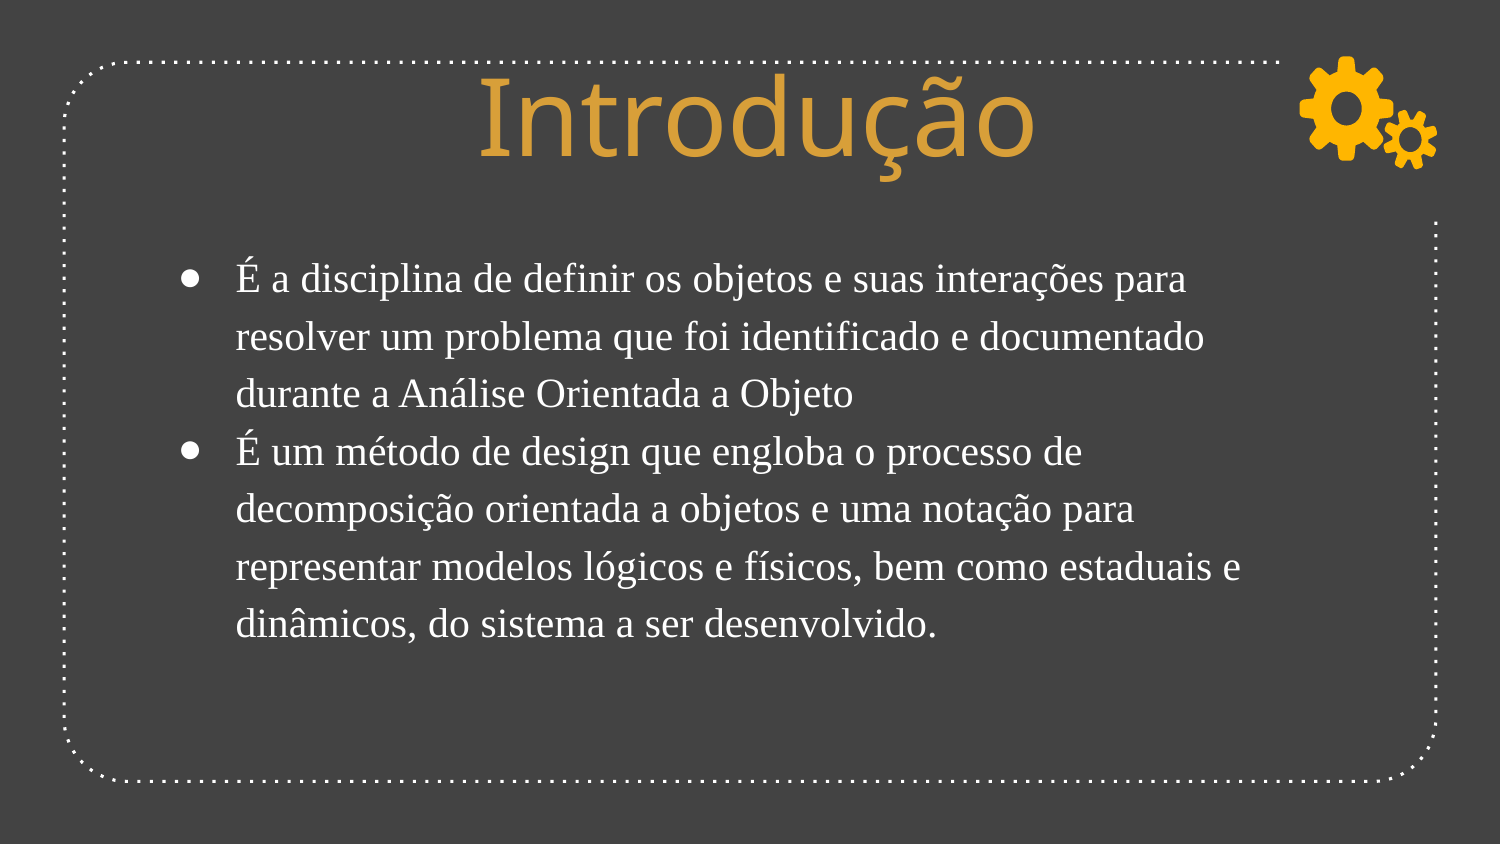

# Introdução
É a disciplina de definir os objetos e suas interações para resolver um problema que foi identificado e documentado durante a Análise Orientada a Objeto
É um método de design que engloba o processo de decomposição orientada a objetos e uma notação para representar modelos lógicos e físicos, bem como estaduais e dinâmicos, do sistema a ser desenvolvido.